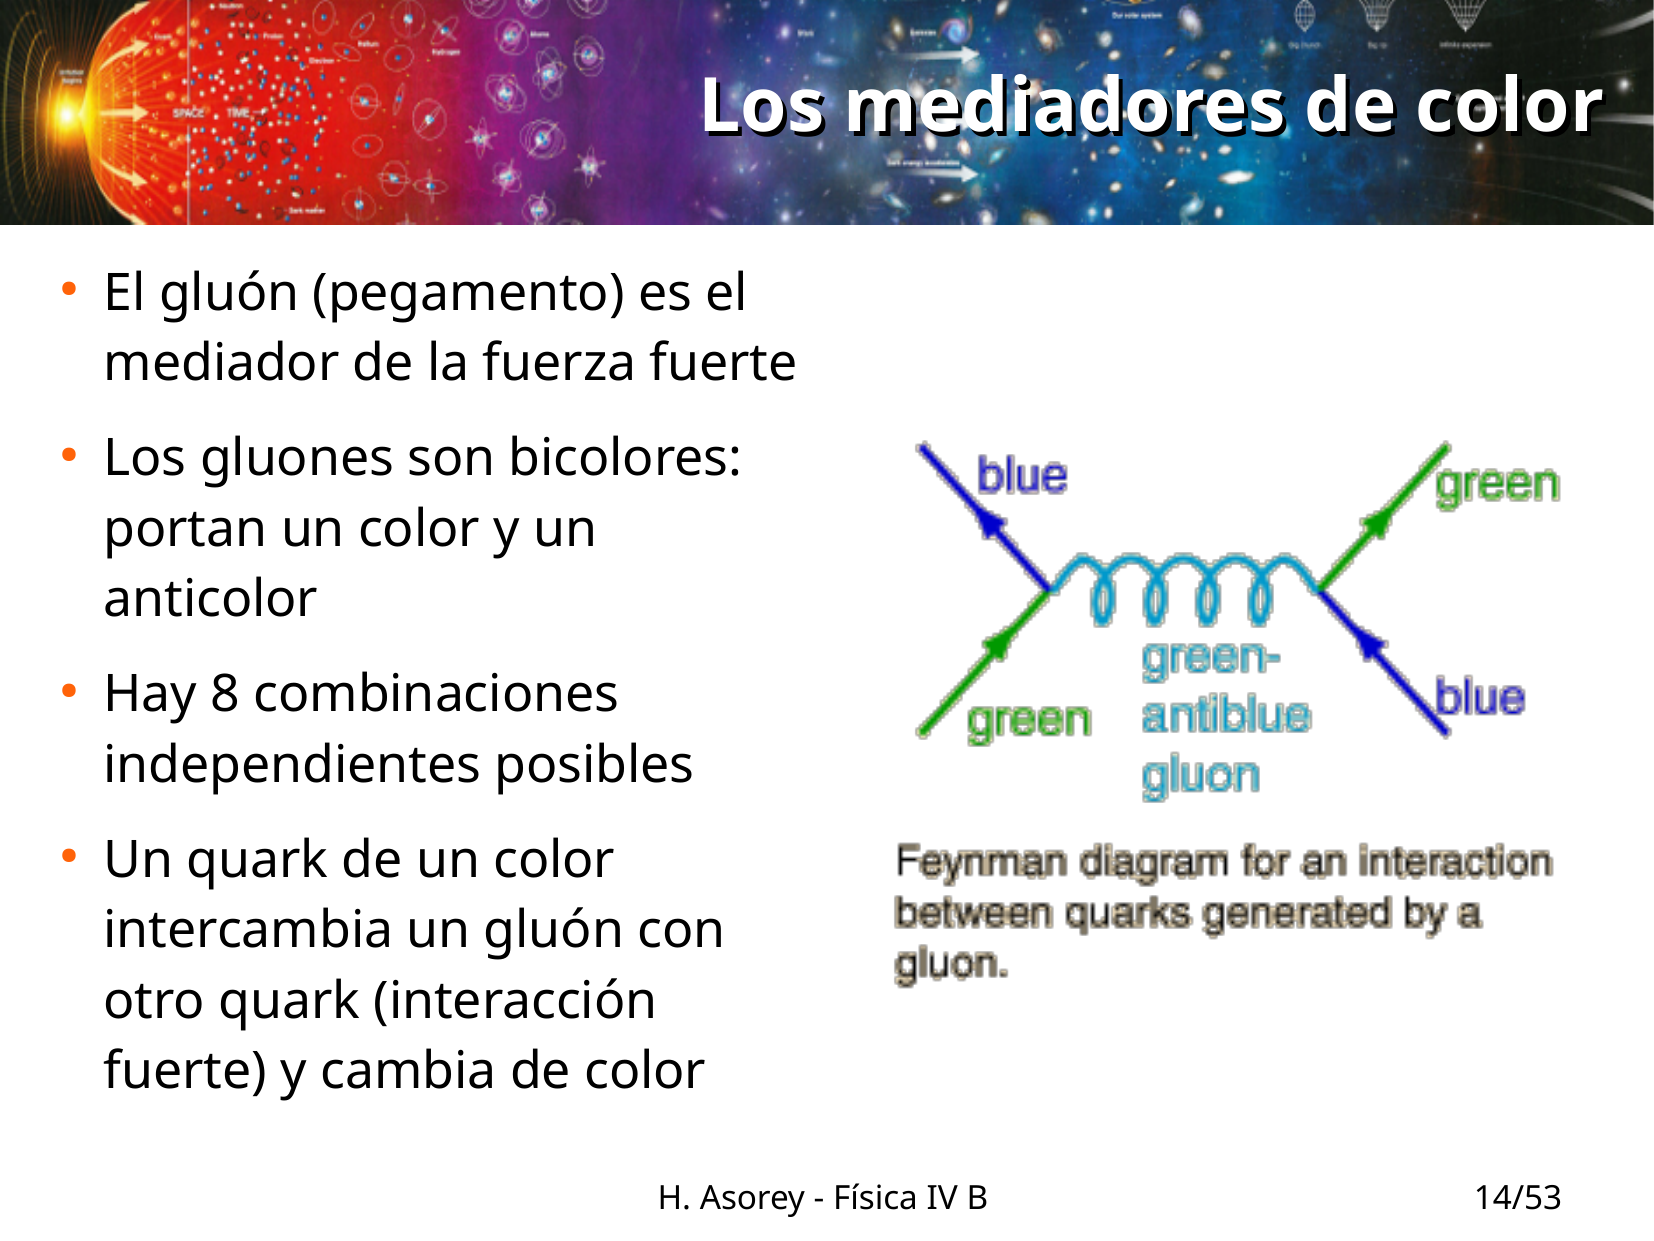

# Los mediadores de color
El gluón (pegamento) es el mediador de la fuerza fuerte
Los gluones son bicolores: portan un color y un anticolor
Hay 8 combinaciones independientes posibles
Un quark de un color intercambia un gluón con otro quark (interacción fuerte) y cambia de color
H. Asorey - Física IV B
14